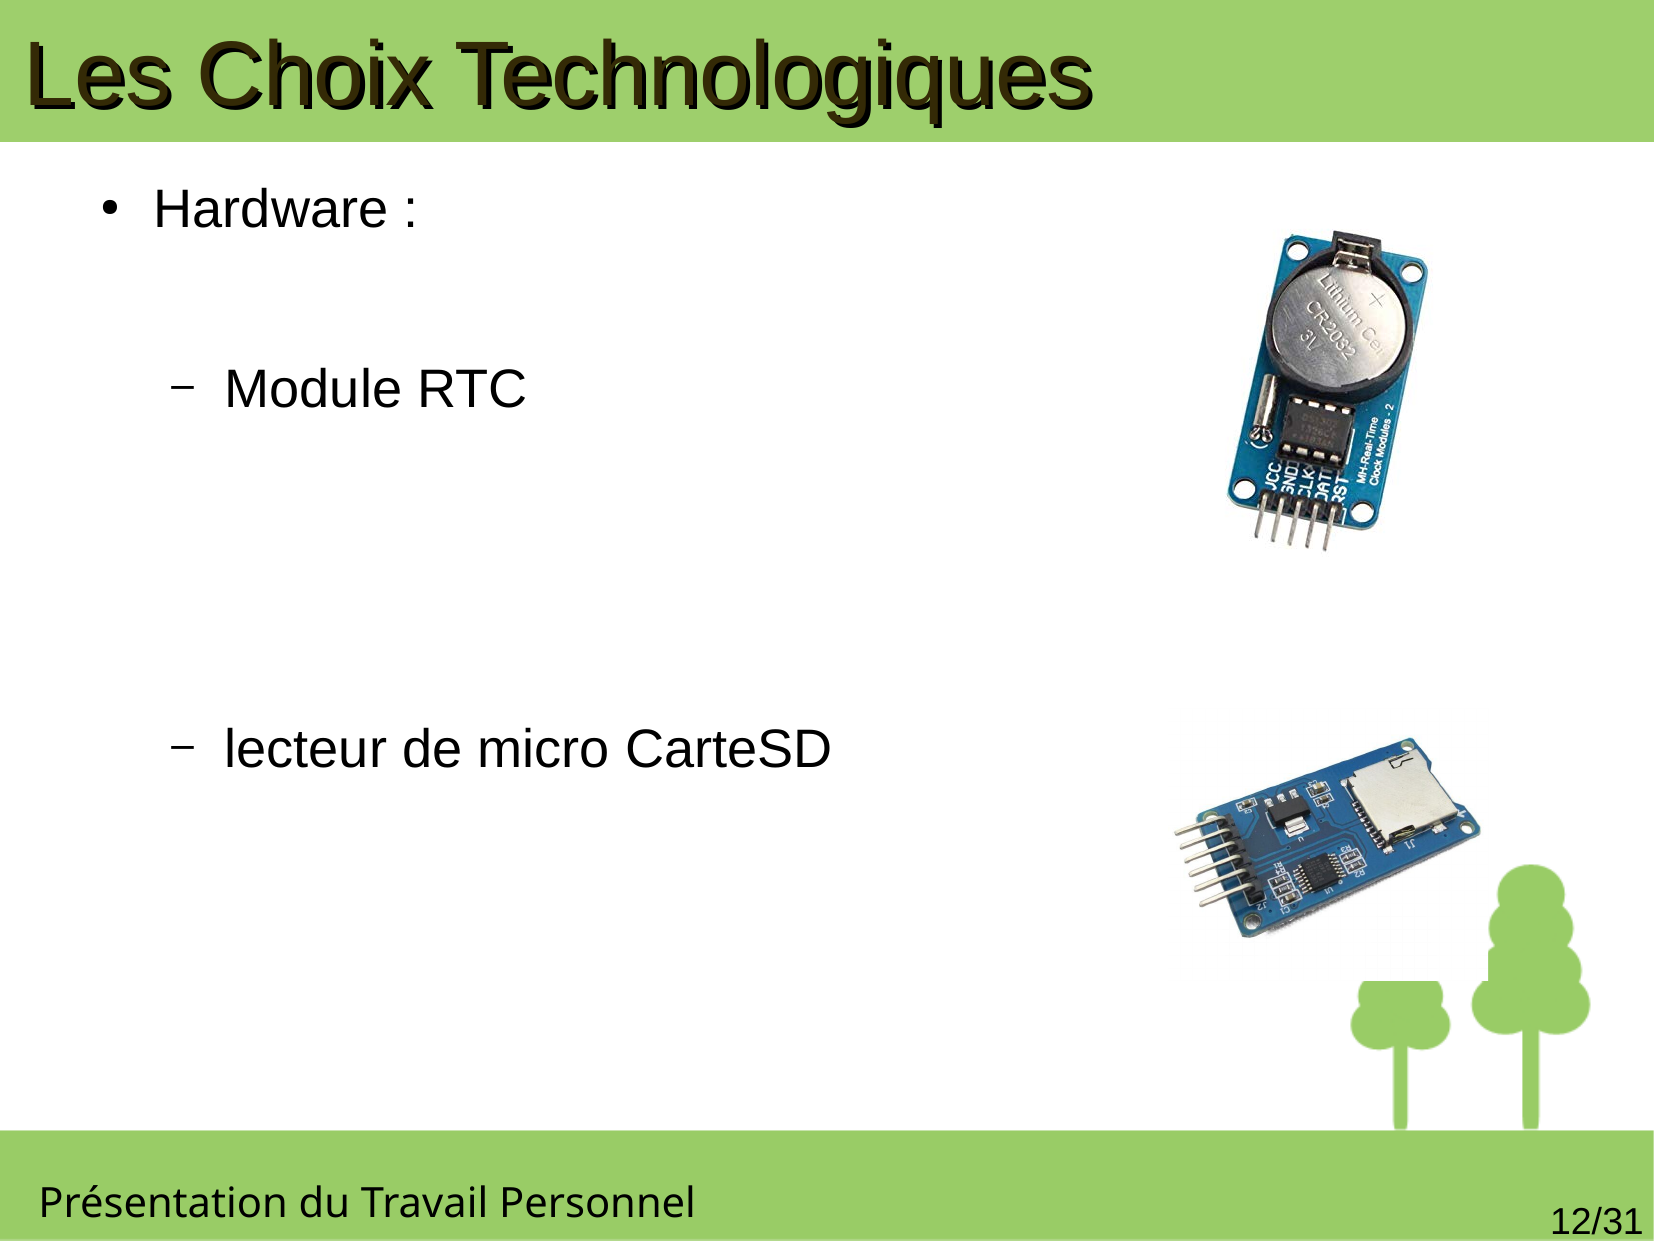

# Les Choix Technologiques
Hardware :
Module RTC
lecteur de micro CarteSD
Présentation du Travail Personnel